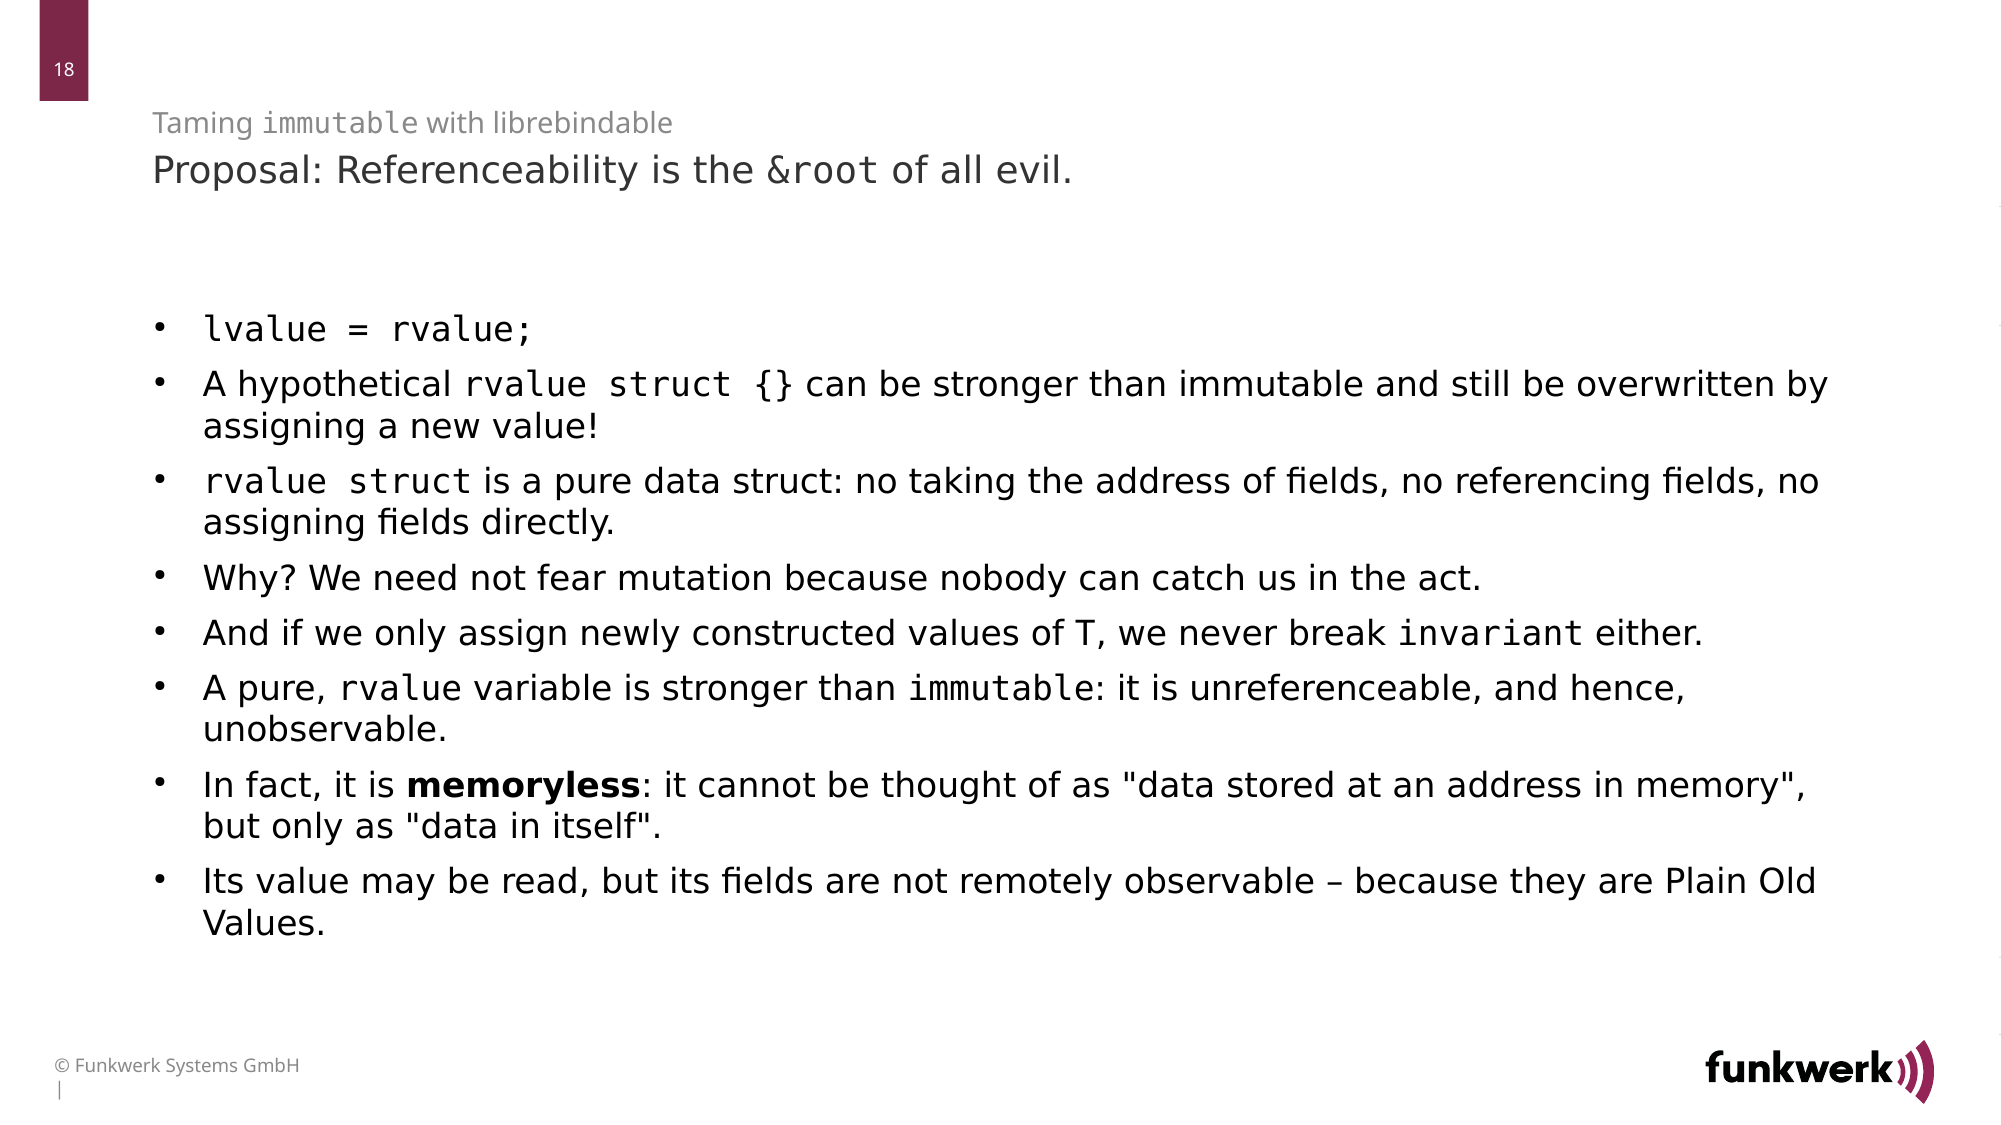

18
# Taming immutable with librebindable
Proposal: Referenceability is the &root of all evil.
lvalue = rvalue;
A hypothetical rvalue struct {} can be stronger than immutable and still be overwritten by assigning a new value!
rvalue struct is a pure data struct: no taking the address of fields, no referencing fields, no assigning fields directly.
Why? We need not fear mutation because nobody can catch us in the act.
And if we only assign newly constructed values of T, we never break invariant either.
A pure, rvalue variable is stronger than immutable: it is unreferenceable, and hence, unobservable.
In fact, it is memoryless: it cannot be thought of as "data stored at an address in memory", but only as "data in itself".
Its value may be read, but its fields are not remotely observable – because they are Plain Old Values.